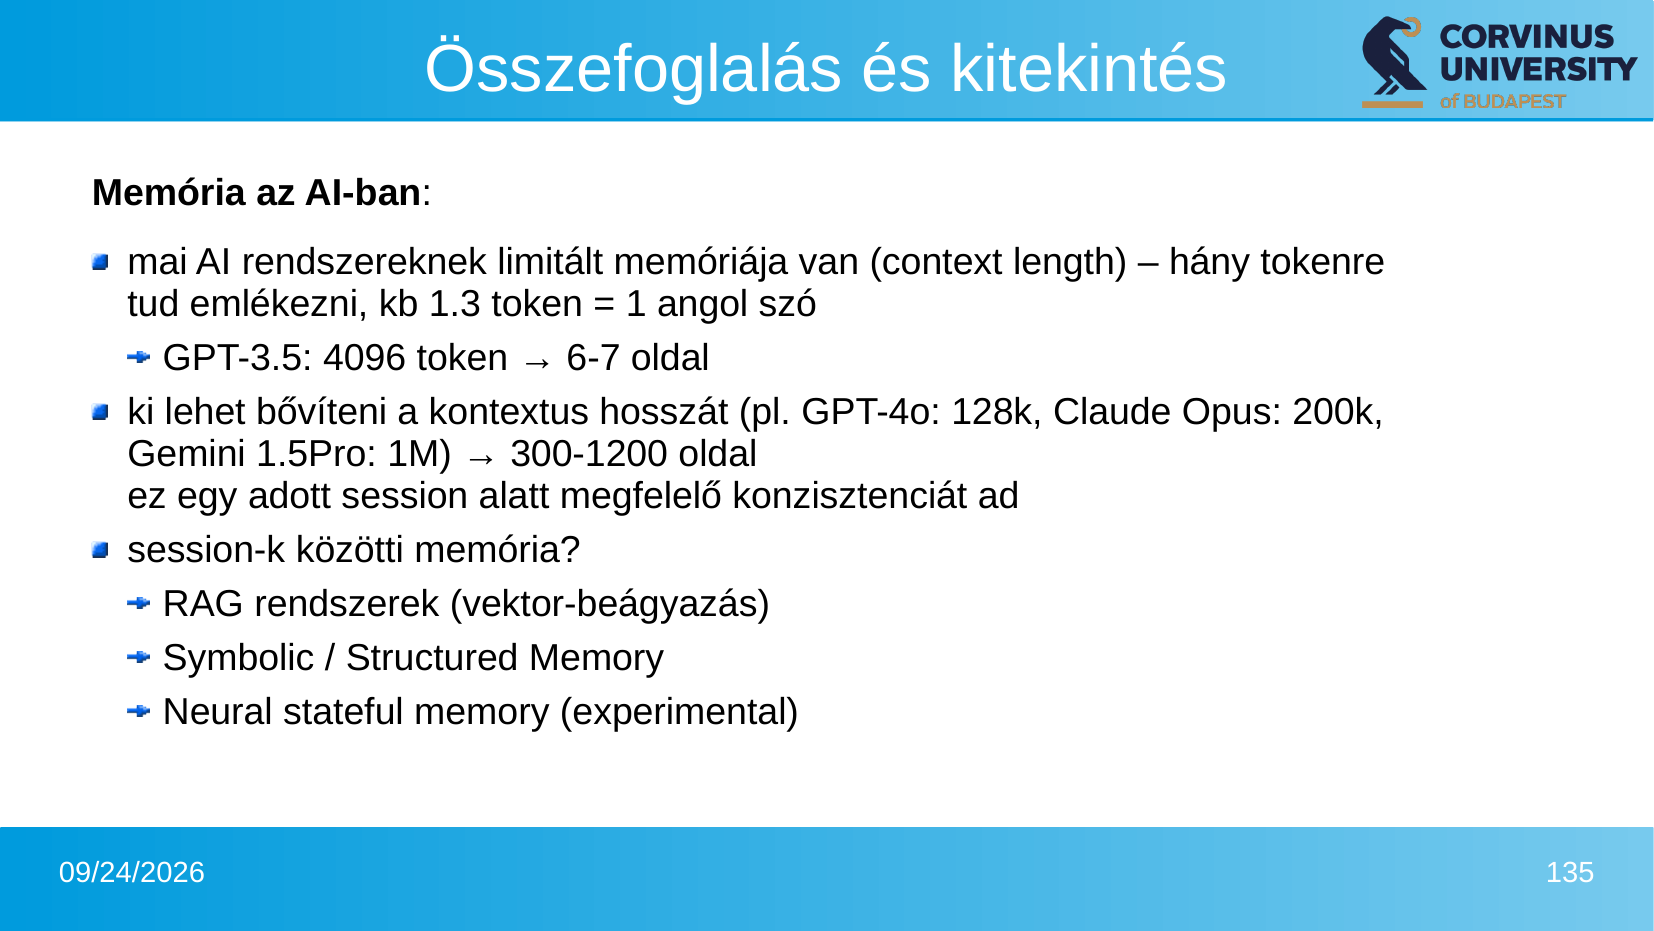

# Összefoglalás és kitekintés
Memória az AI-ban:
mai AI rendszereknek limitált memóriája van (context length) – hány tokenre tud emlékezni, kb 1.3 token = 1 angol szó
GPT-3.5: 4096 token → 6-7 oldal
ki lehet bővíteni a kontextus hosszát (pl. GPT-4o: 128k, Claude Opus: 200k, Gemini 1.5Pro: 1M) → 300-1200 oldal
ez egy adott session alatt megfelelő konzisztenciát ad
session-k közötti memória?
RAG rendszerek (vektor-beágyazás)
Symbolic / Structured Memory
Neural stateful memory (experimental)
135